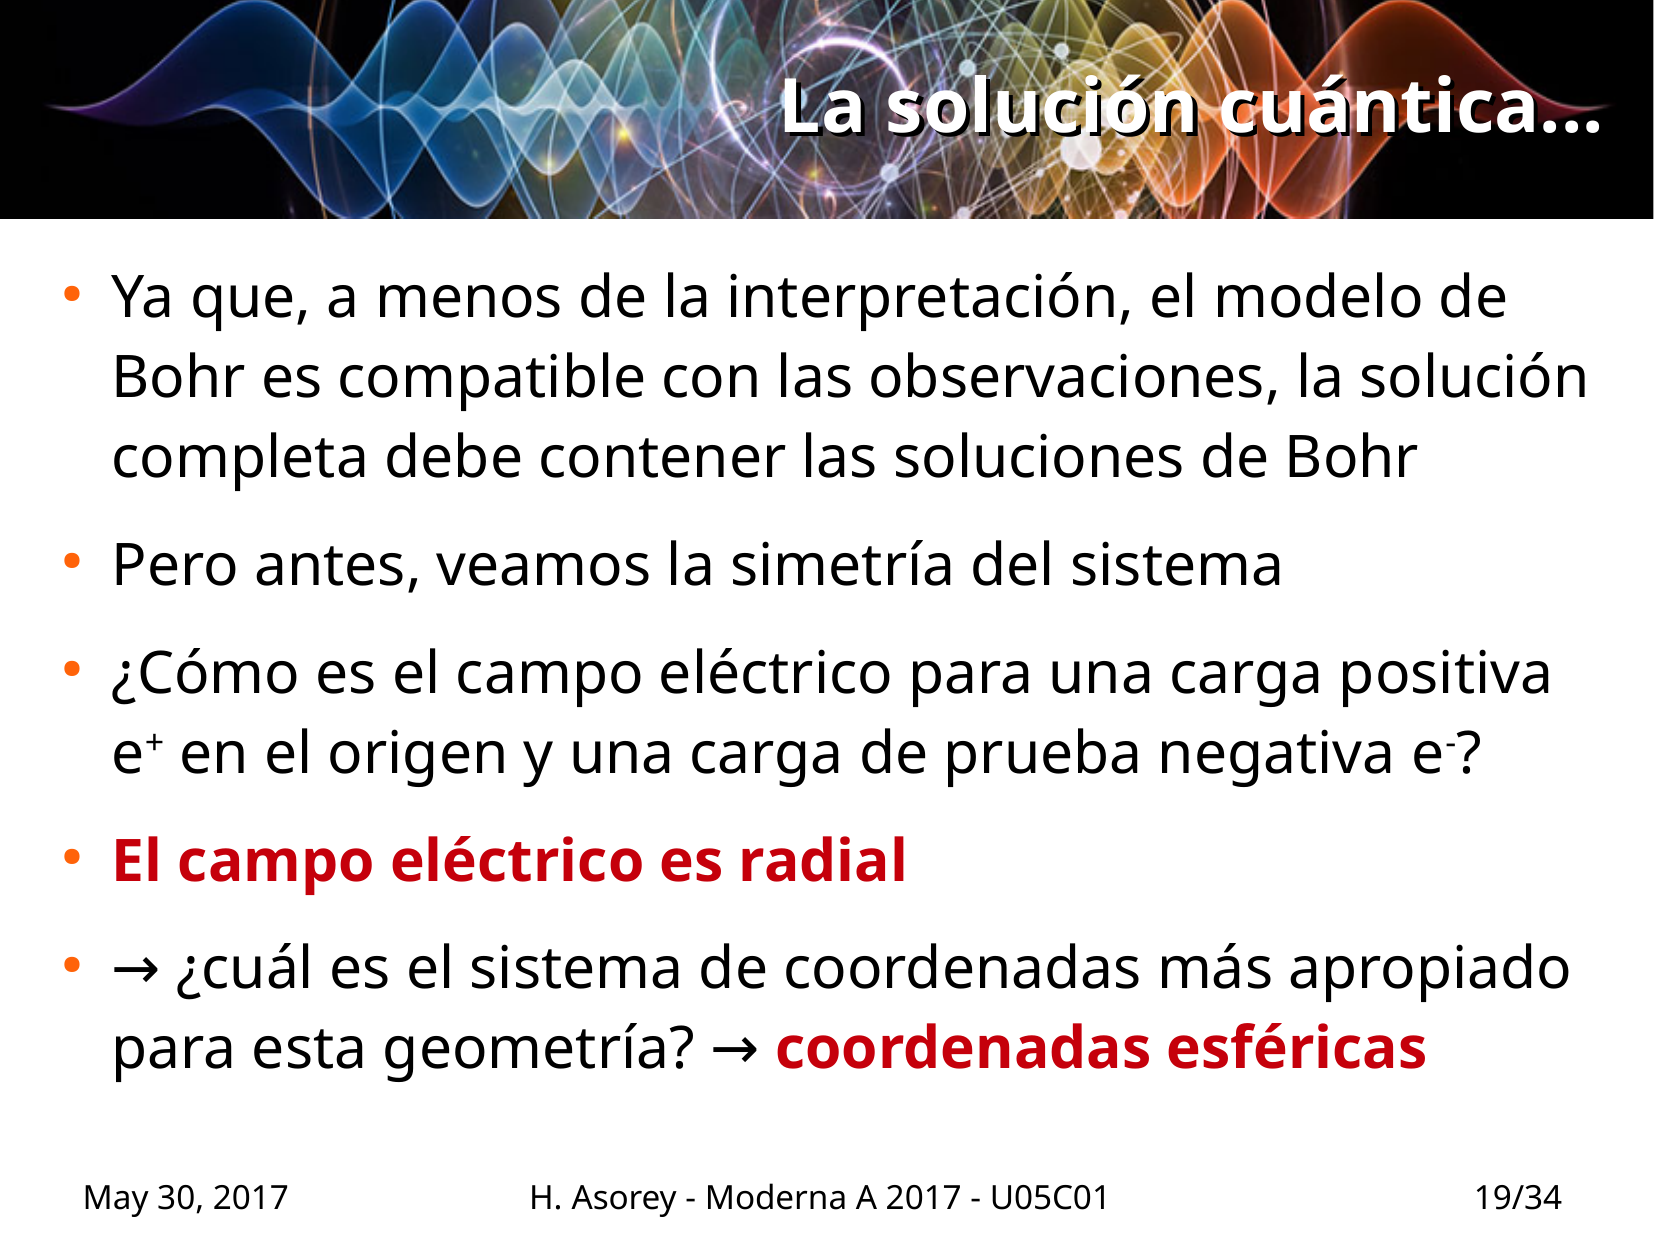

# La solución cuántica...
Ya que, a menos de la interpretación, el modelo de Bohr es compatible con las observaciones, la solución completa debe contener las soluciones de Bohr
Pero antes, veamos la simetría del sistema
¿Cómo es el campo eléctrico para una carga positiva e+ en el origen y una carga de prueba negativa e-?
El campo eléctrico es radial
→ ¿cuál es el sistema de coordenadas más apropiado para esta geometría? → coordenadas esféricas
May 30, 2017
H. Asorey - Moderna A 2017 - U05C01
19